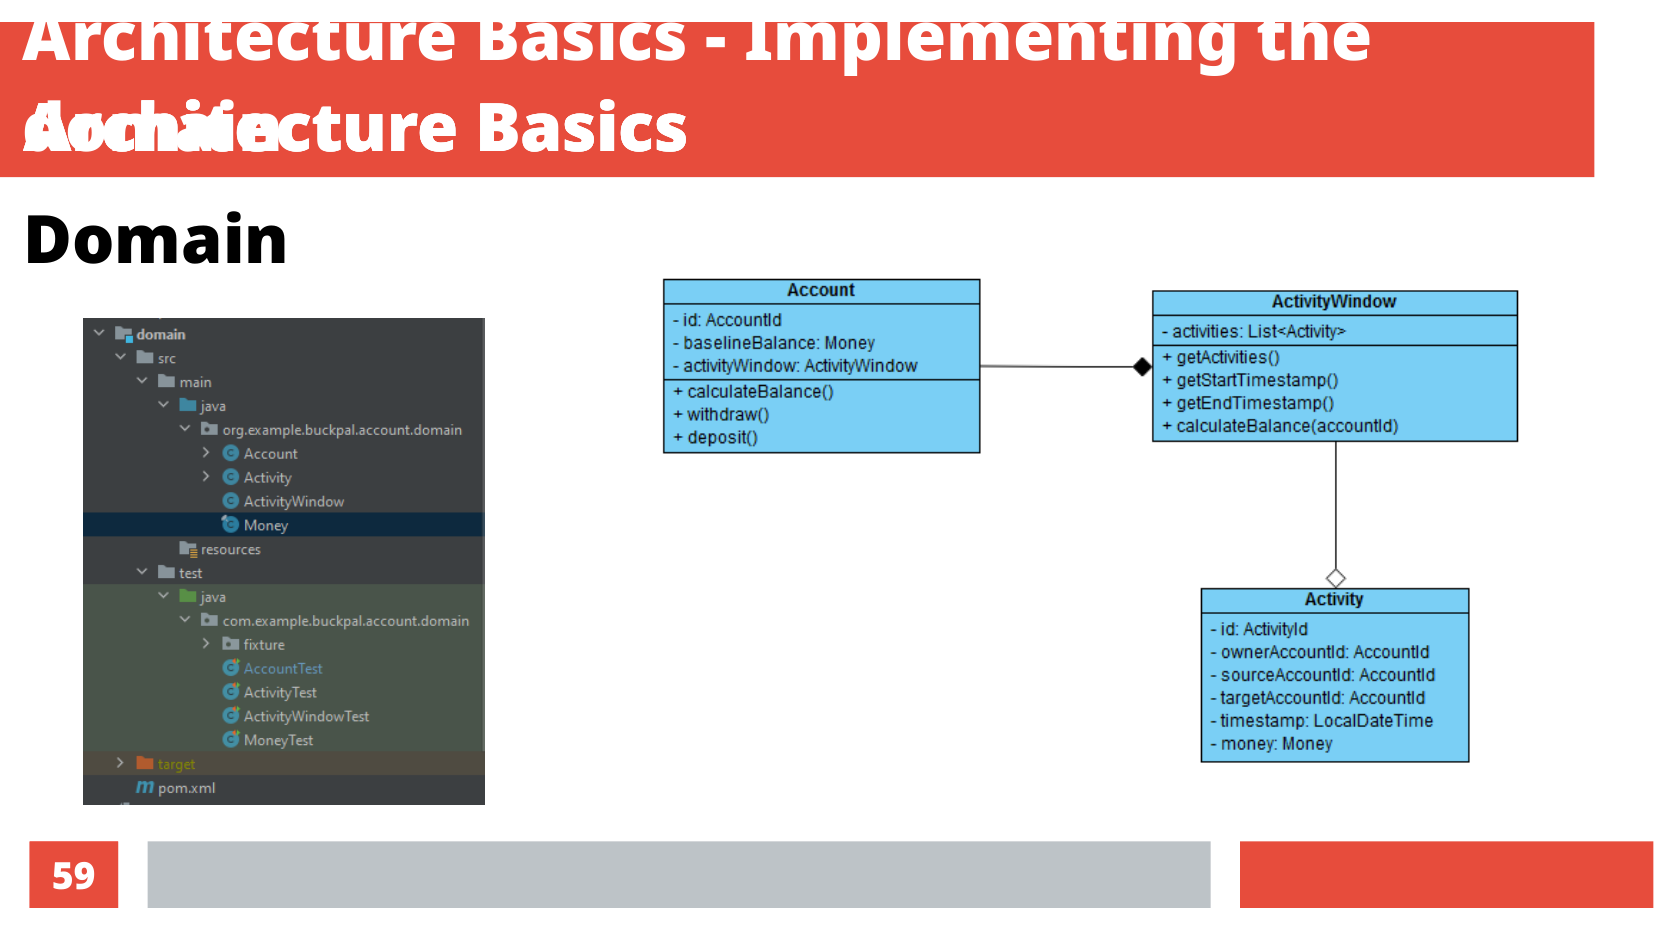

Architecture Basics - Implementing the domain
Architecture Basics
Architecture Basics
# Architecture Basics
Domain
59